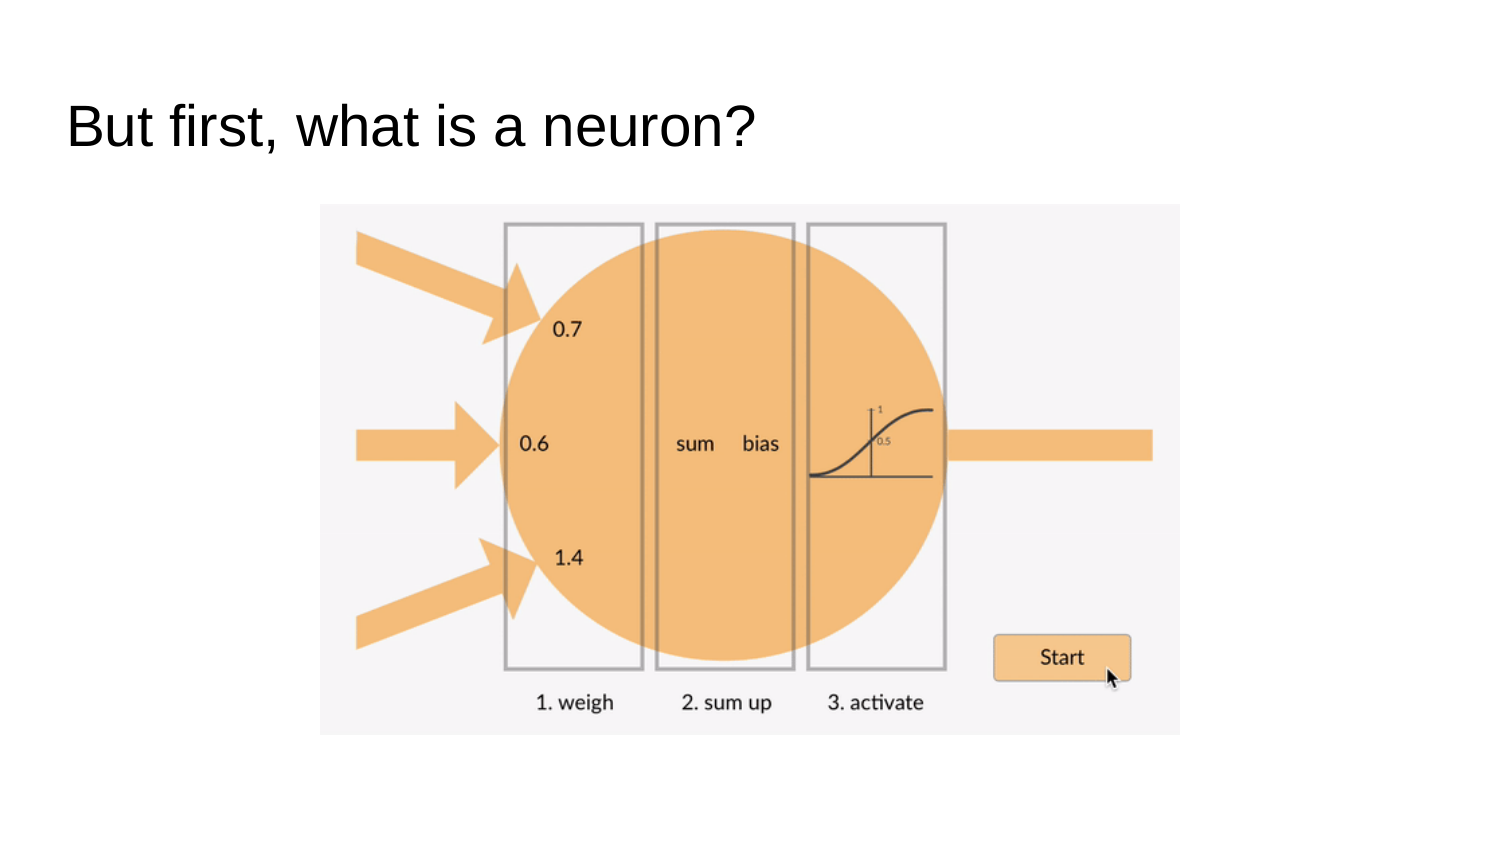

# But first, what is a neuron?